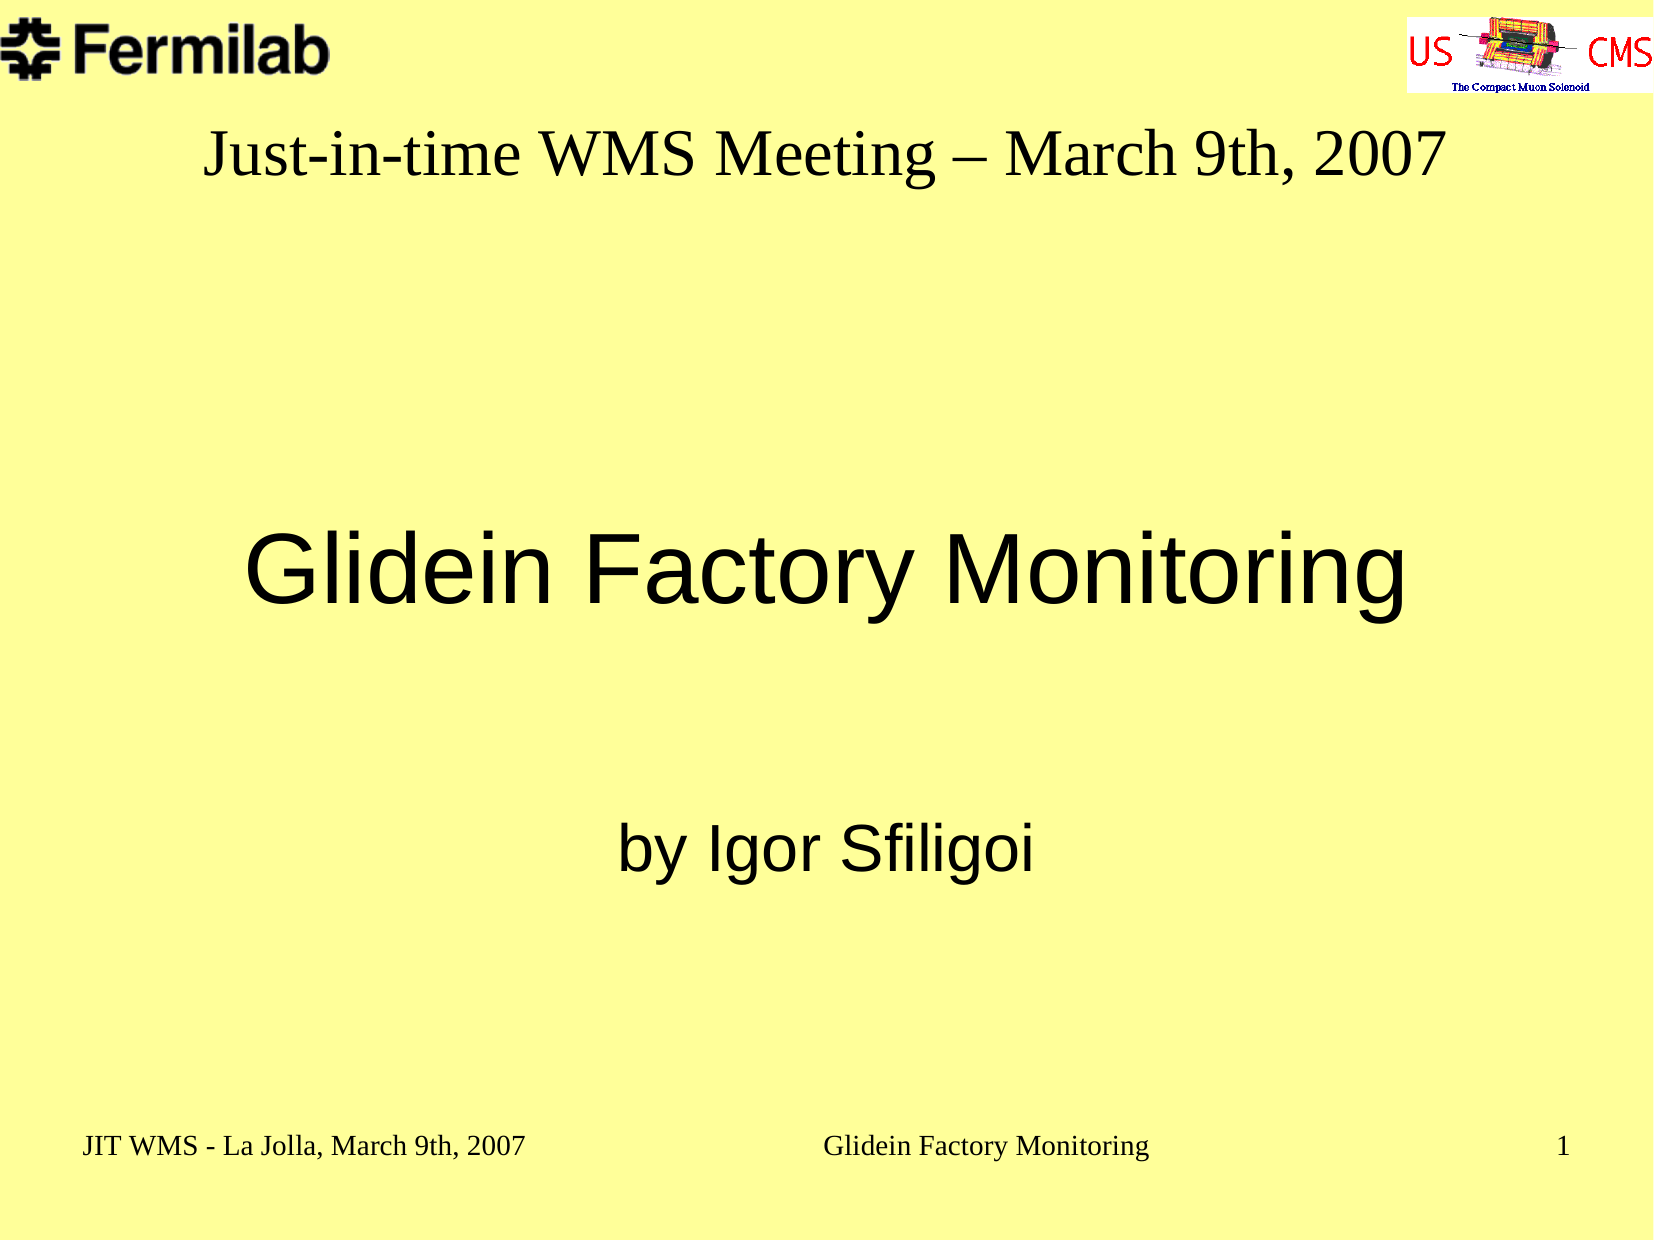

# Just-in-time WMS Meeting – March 9th, 2007
Glidein Factory Monitoring
by Igor Sfiligoi
JIT WMS - La Jolla, March 9th, 2007
Glidein Factory Monitoring
1